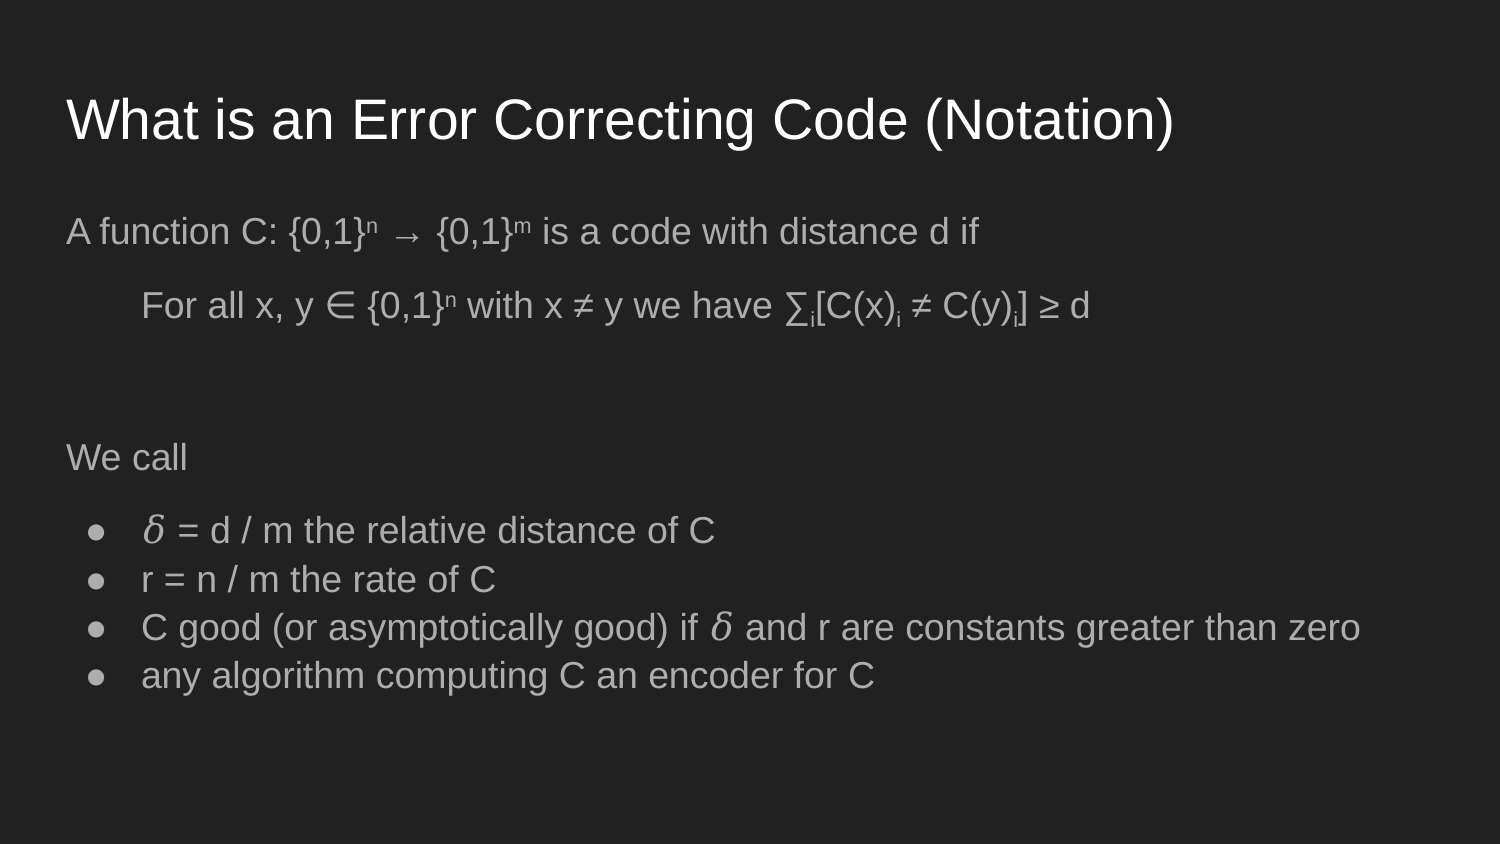

# What is an Error Correcting Code (Notation)
A function C: {0,1}n → {0,1}m is a code with distance d if
For all x, y ∈ {0,1}n with x ≠ y we have ∑i[C(x)i ≠ C(y)i] ≥ d
We call
𝛿 = d / m the relative distance of C
r = n / m the rate of C
C good (or asymptotically good) if 𝛿 and r are constants greater than zero
any algorithm computing C an encoder for C